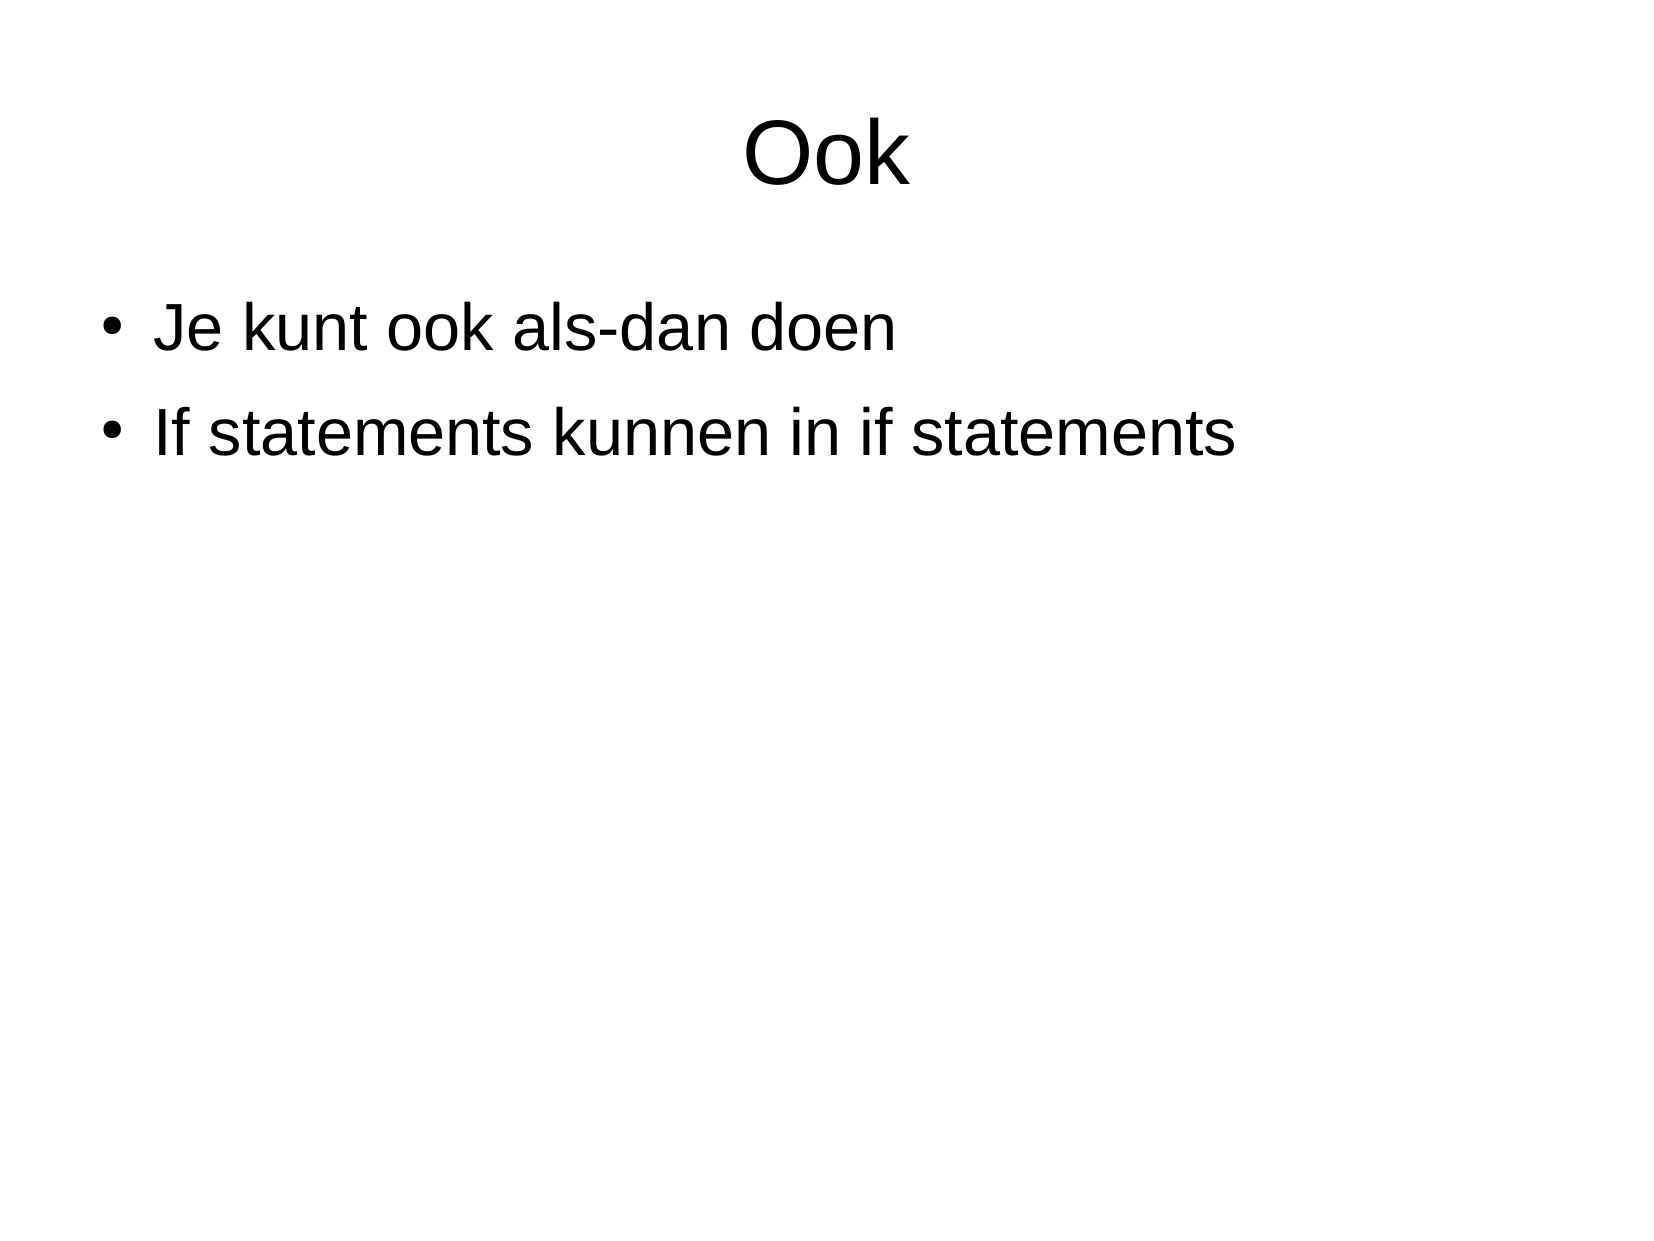

# Ook
Je kunt ook als-dan doen
If statements kunnen in if statements